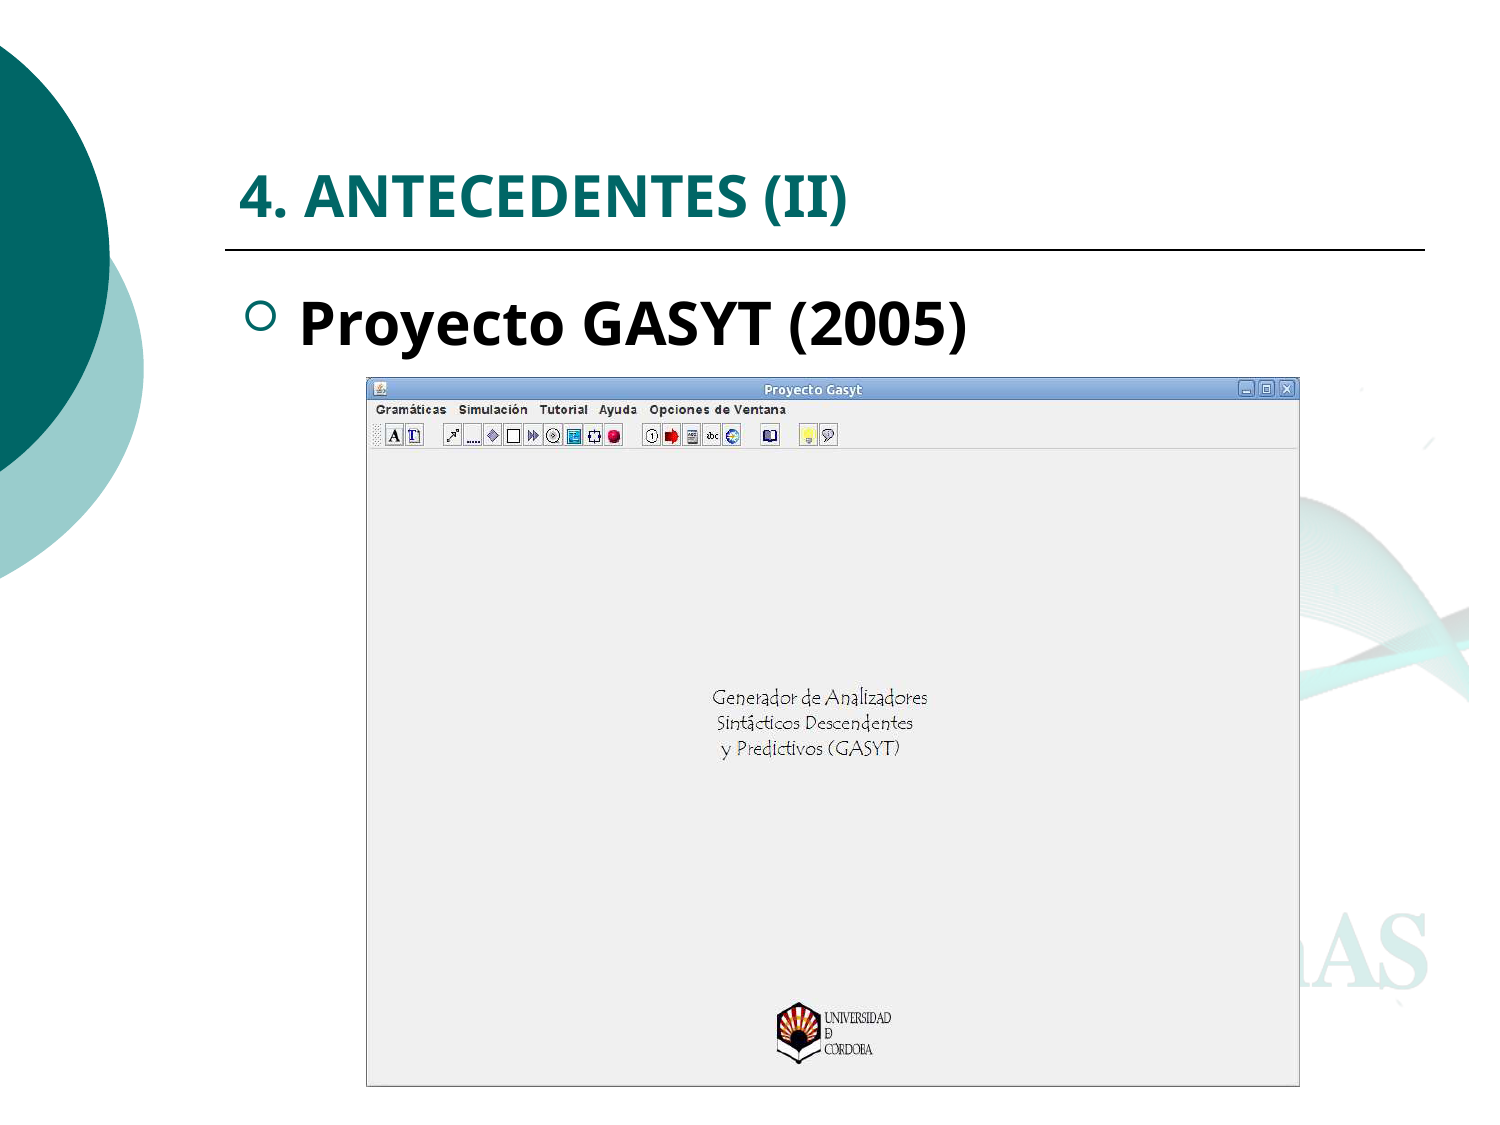

# 4. ANTECEDENTES (II)
Proyecto GASYT (2005)